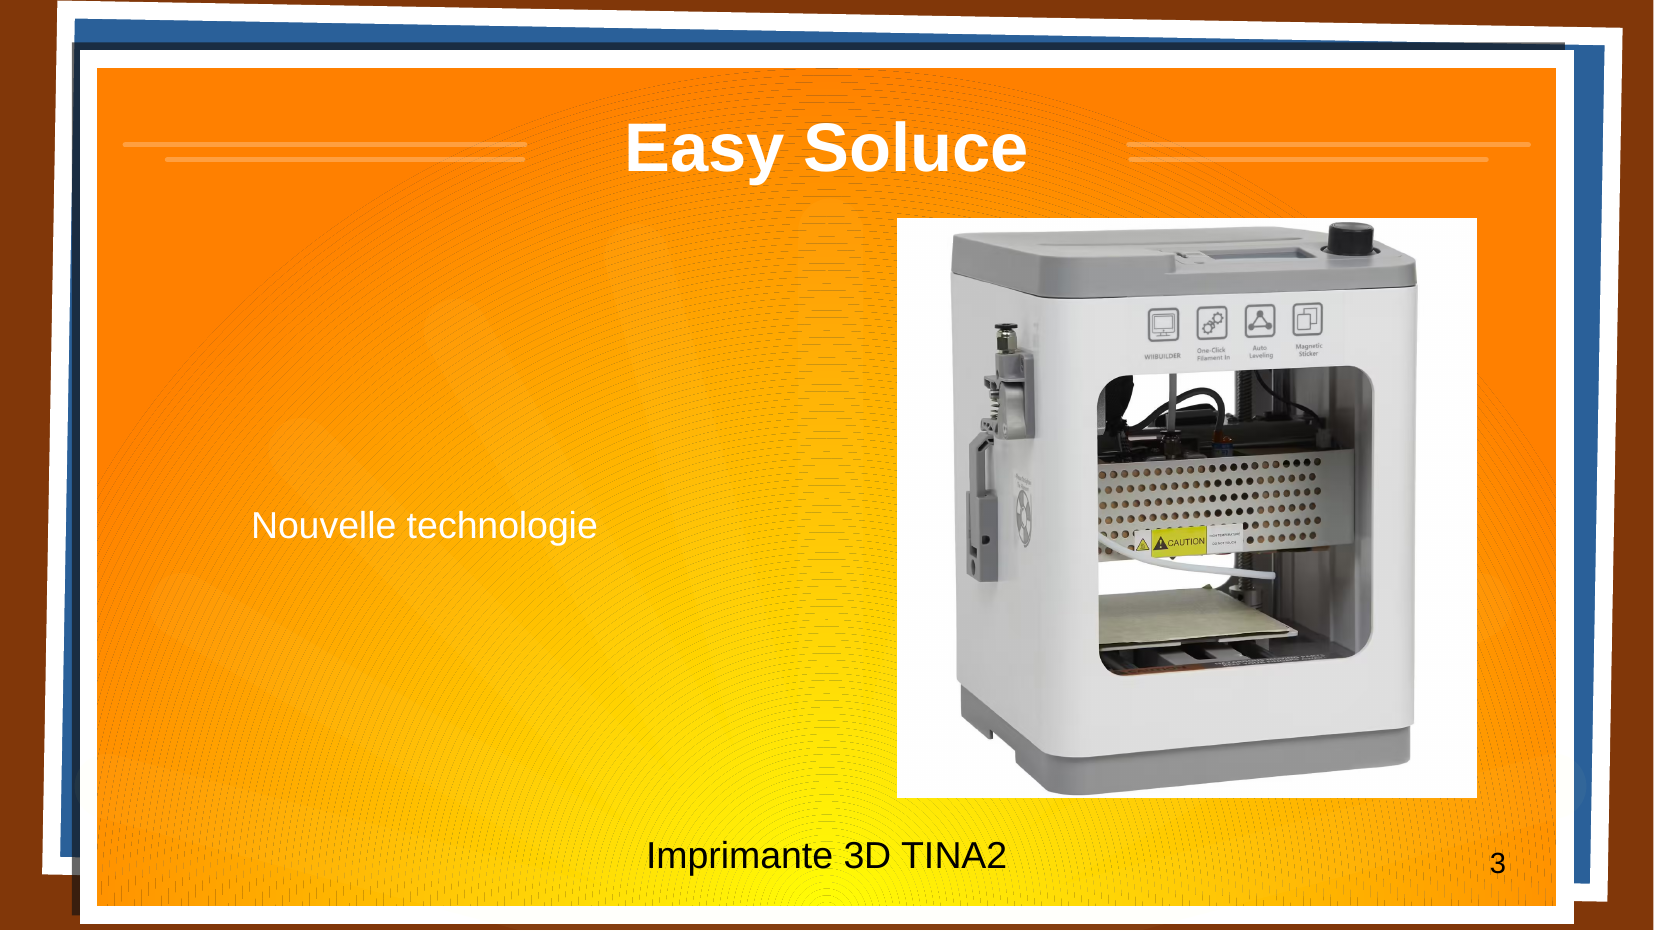

# Easy Soluce
Nouvelle technologie
Imprimante 3D TINA2
3